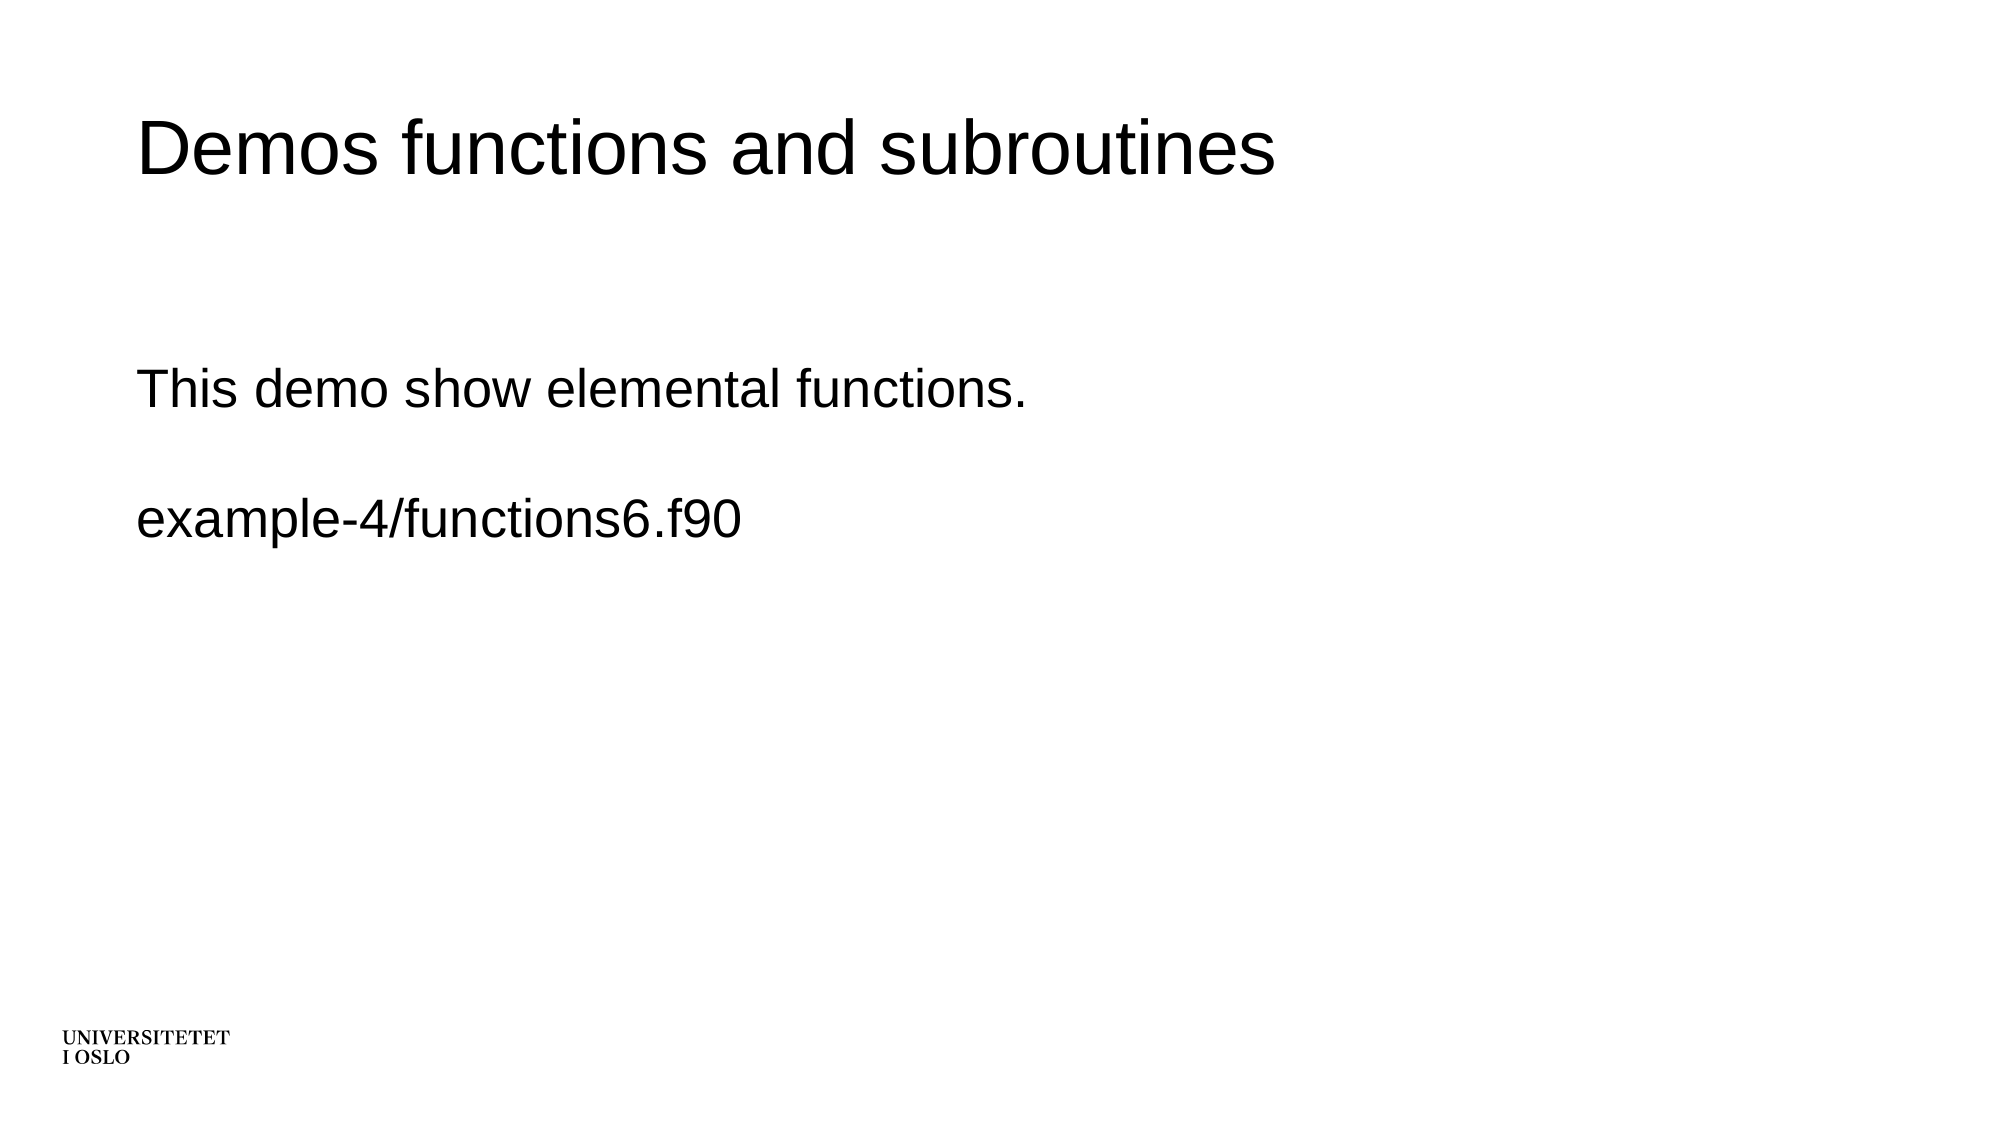

# Demos functions and subroutines
This demo show elemental functions.
example-4/functions6.f90